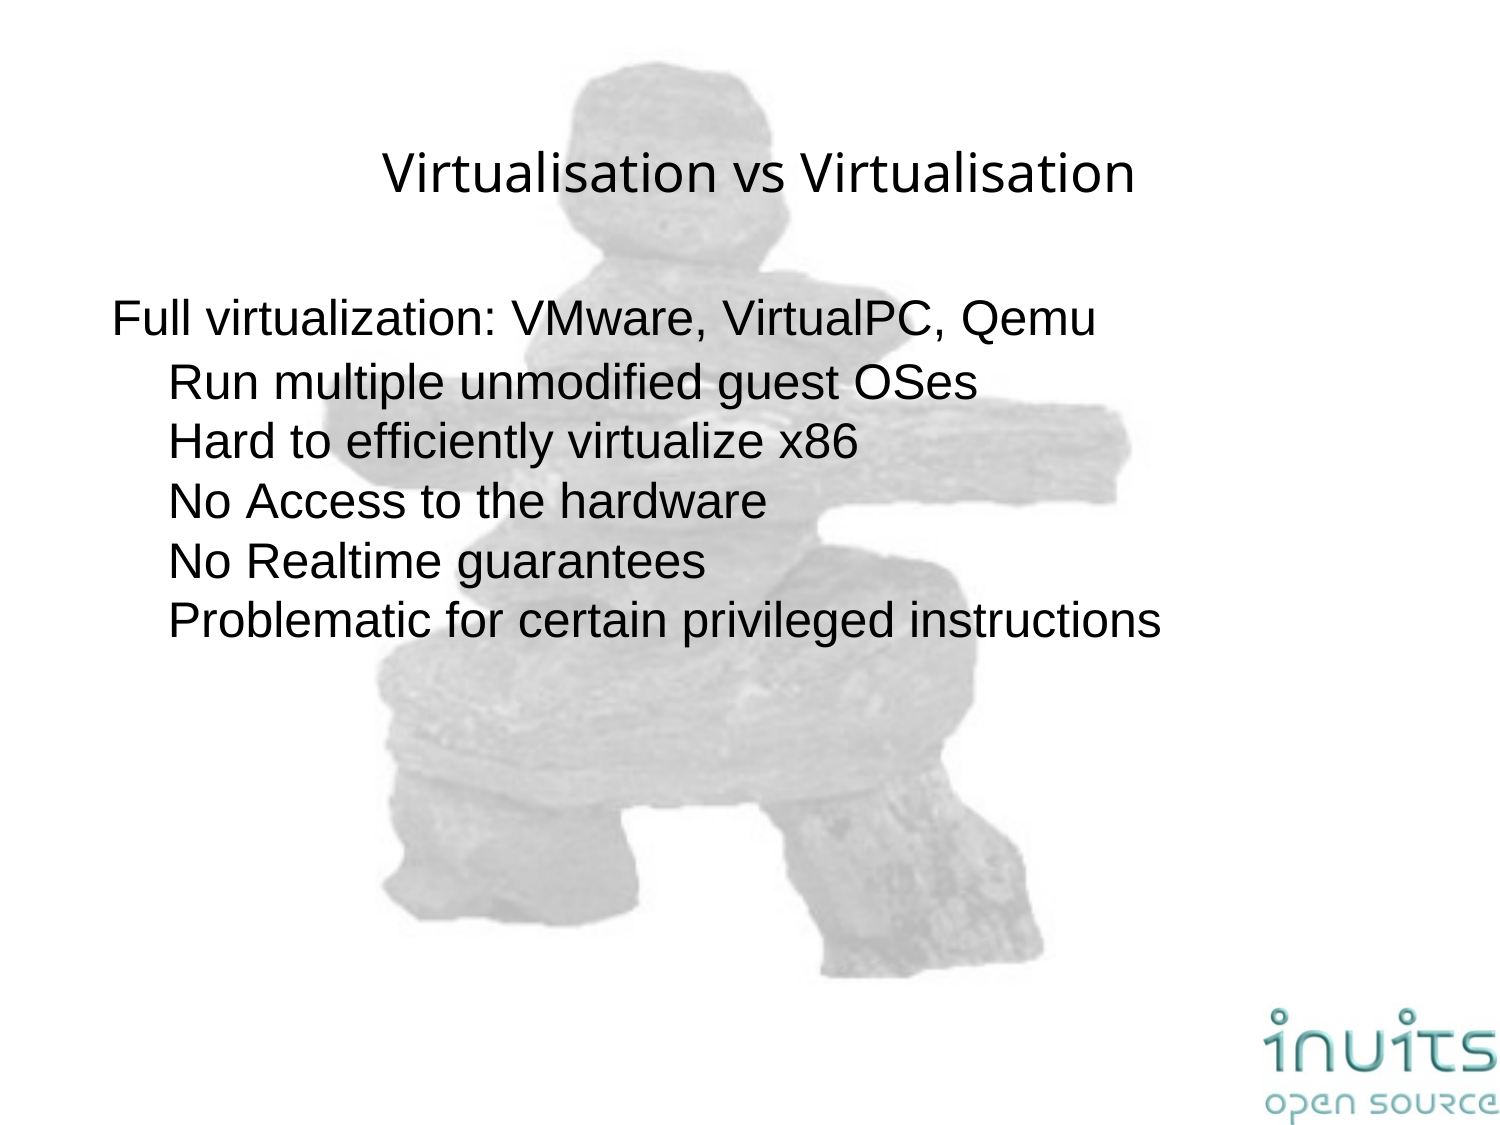

# Virtualisation vs Virtualisation
 Full virtualization: VMware, VirtualPC, Qemu
Run multiple unmodified guest OSes
Hard to efficiently virtualize x86
No Access to the hardware
No Realtime guarantees
Problematic for certain privileged instructions